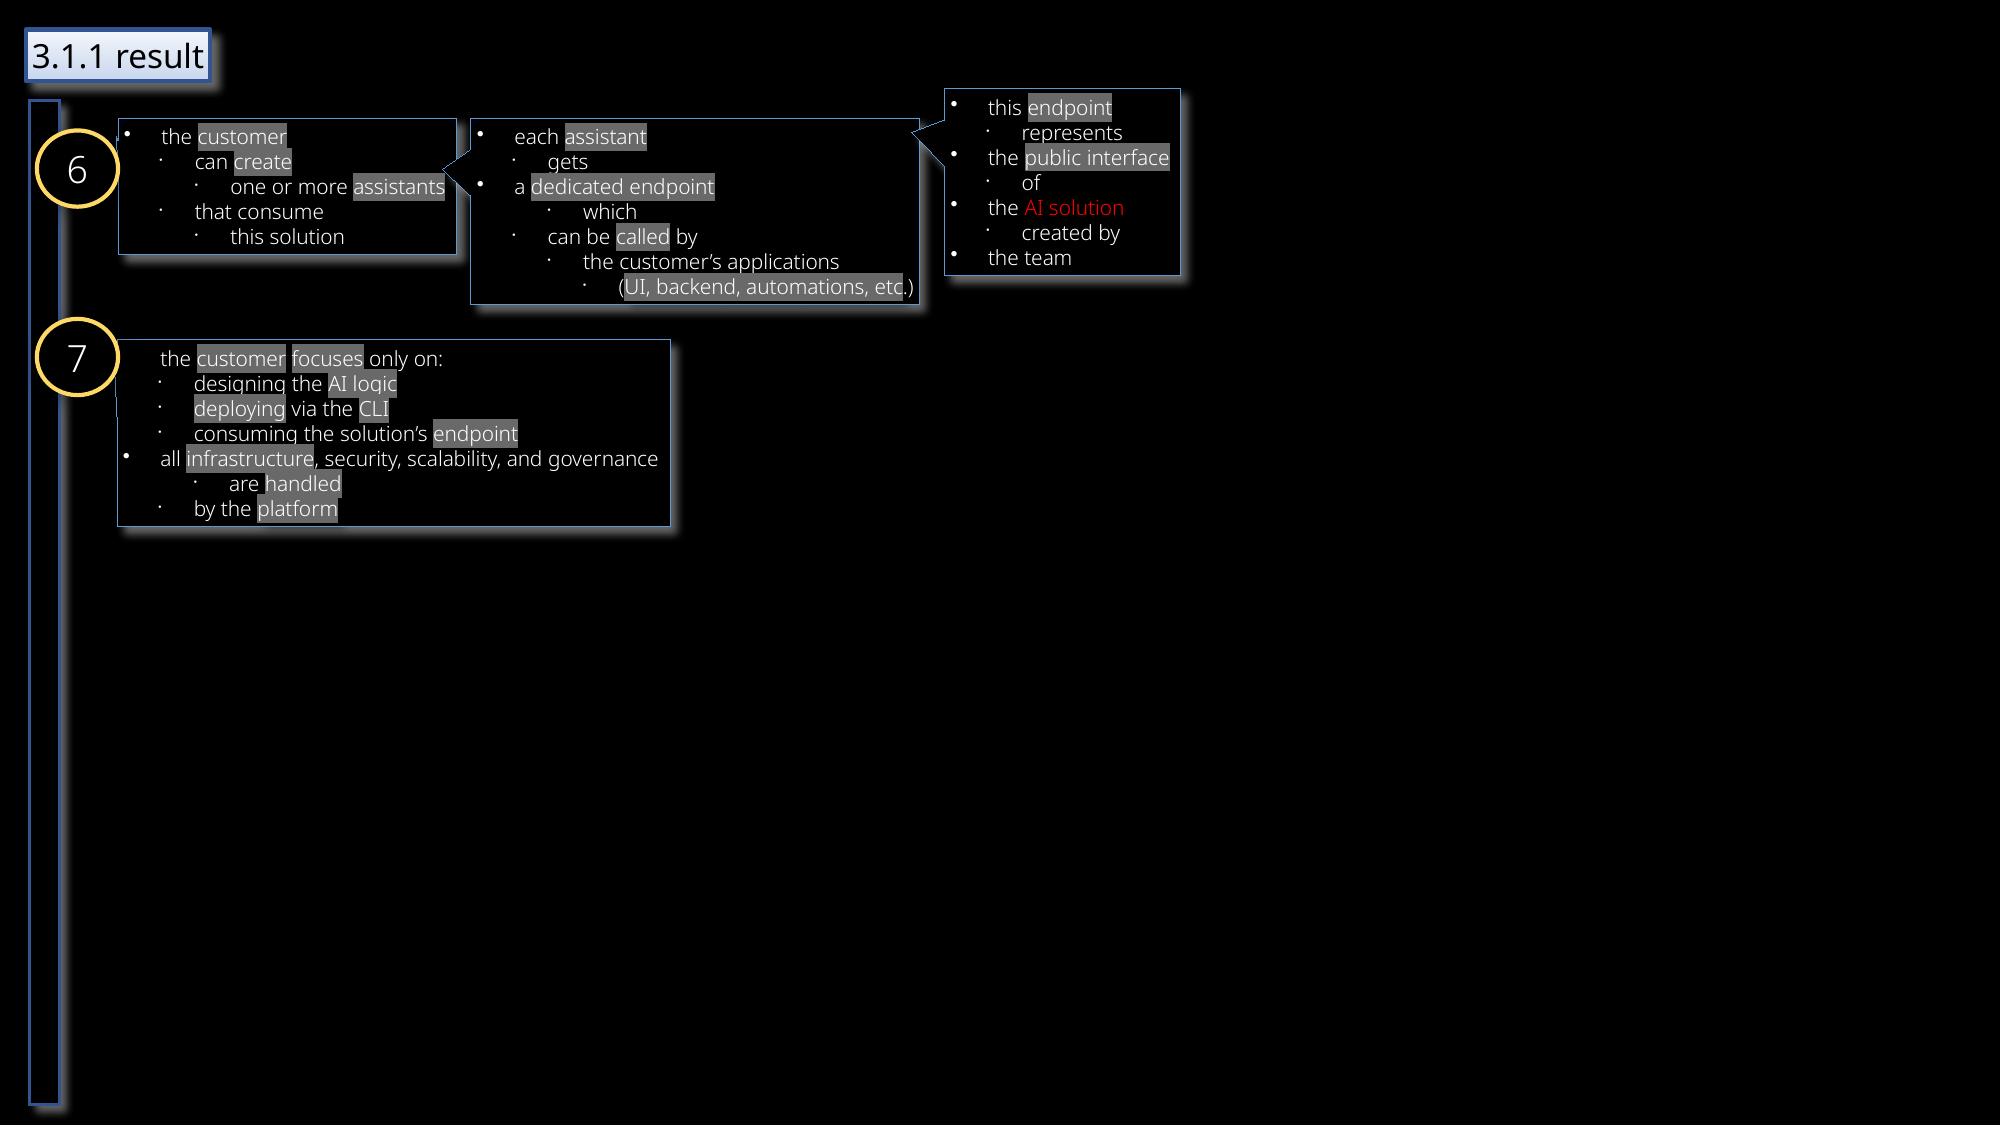

# 3.1.1 result
this endpoint
represents
the public interface
of
the AI solution
created by
the team
the customer
can create
one or more assistants
that consume
this solution
each assistant
gets
a dedicated endpoint
which
can be called by
the customer’s applications
(UI, backend, automations, etc.)
6
7
the customer focuses only on:
designing the AI logic
deploying via the CLI
consuming the solution’s endpoint
all infrastructure, security, scalability, and governance
are handled
by the platform